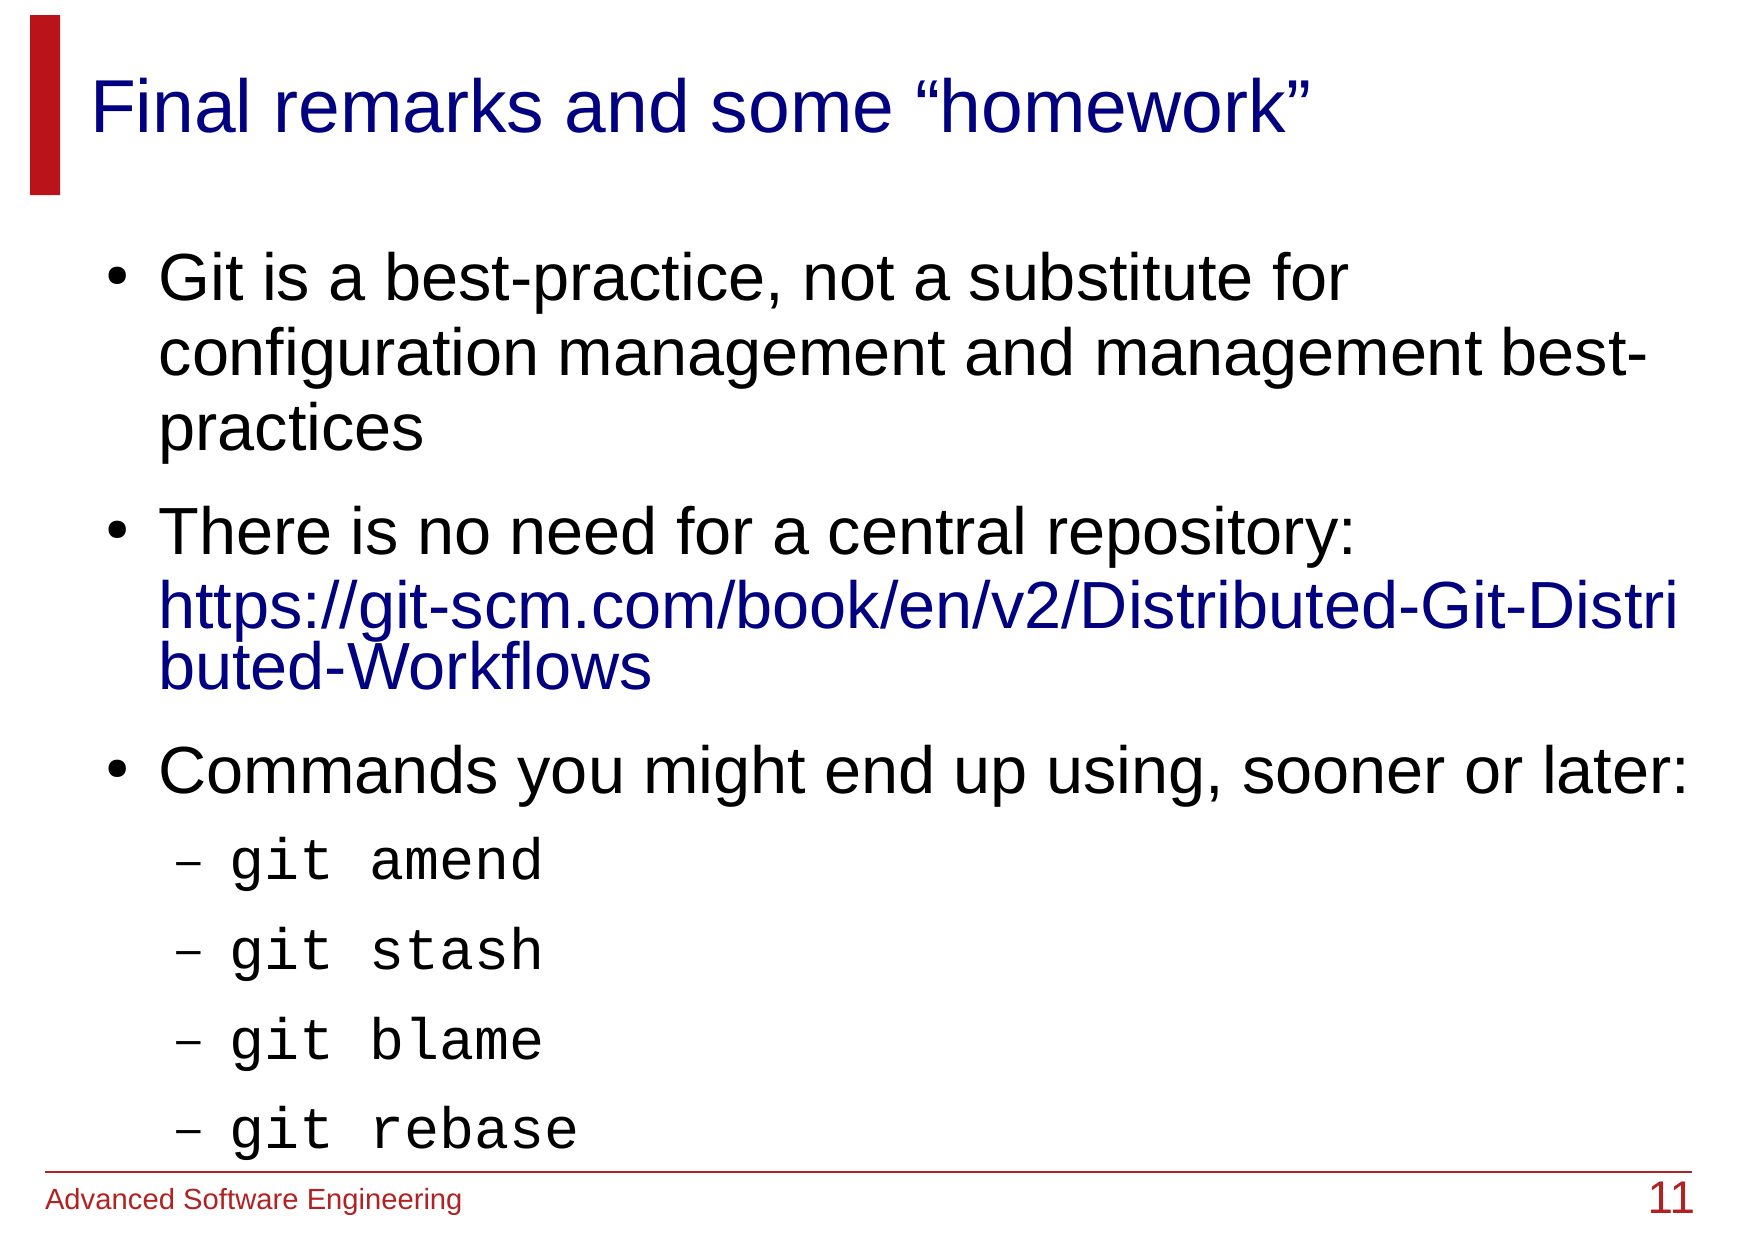

# Final remarks and some “homework”
Git is a best-practice, not a substitute for configuration management and management best-practices
There is no need for a central repository: https://git-scm.com/book/en/v2/Distributed-Git-Distributed-Workflows
Commands you might end up using, sooner or later:
git amend
git stash
git blame
git rebase
11
Advanced Software Engineering